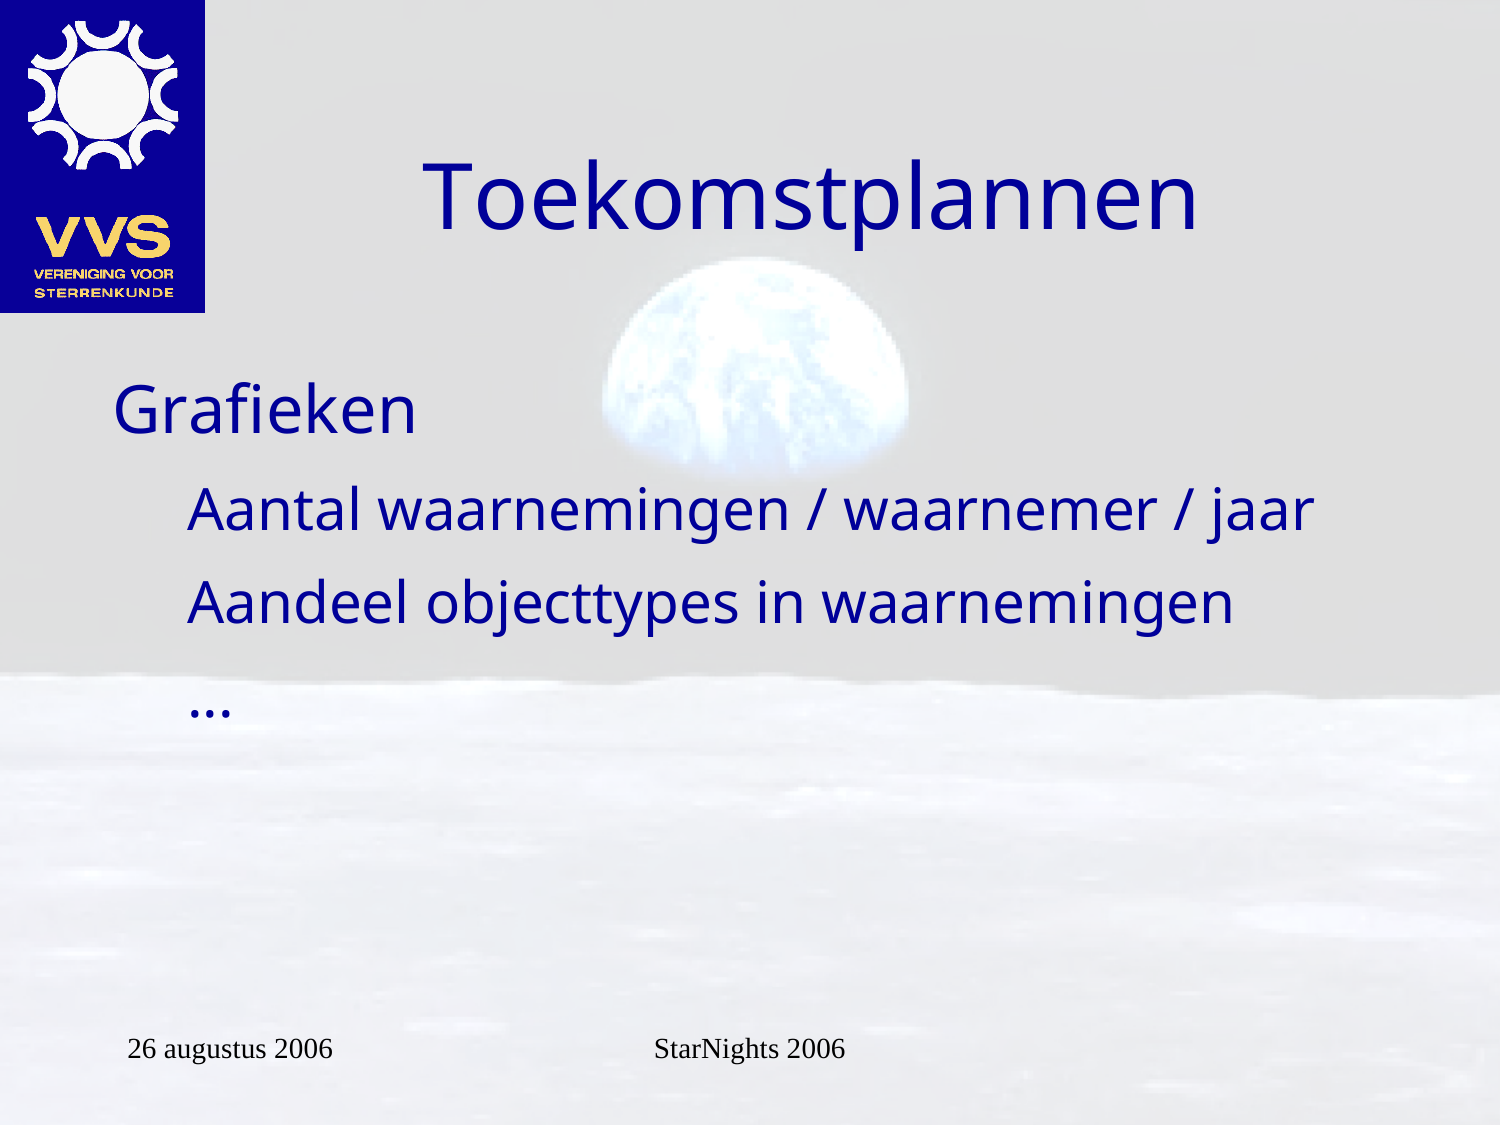

# Toekomstplannen
Grafieken
Aantal waarnemingen / waarnemer / jaar
Aandeel objecttypes in waarnemingen
...
26 augustus 2006
StarNights 2006